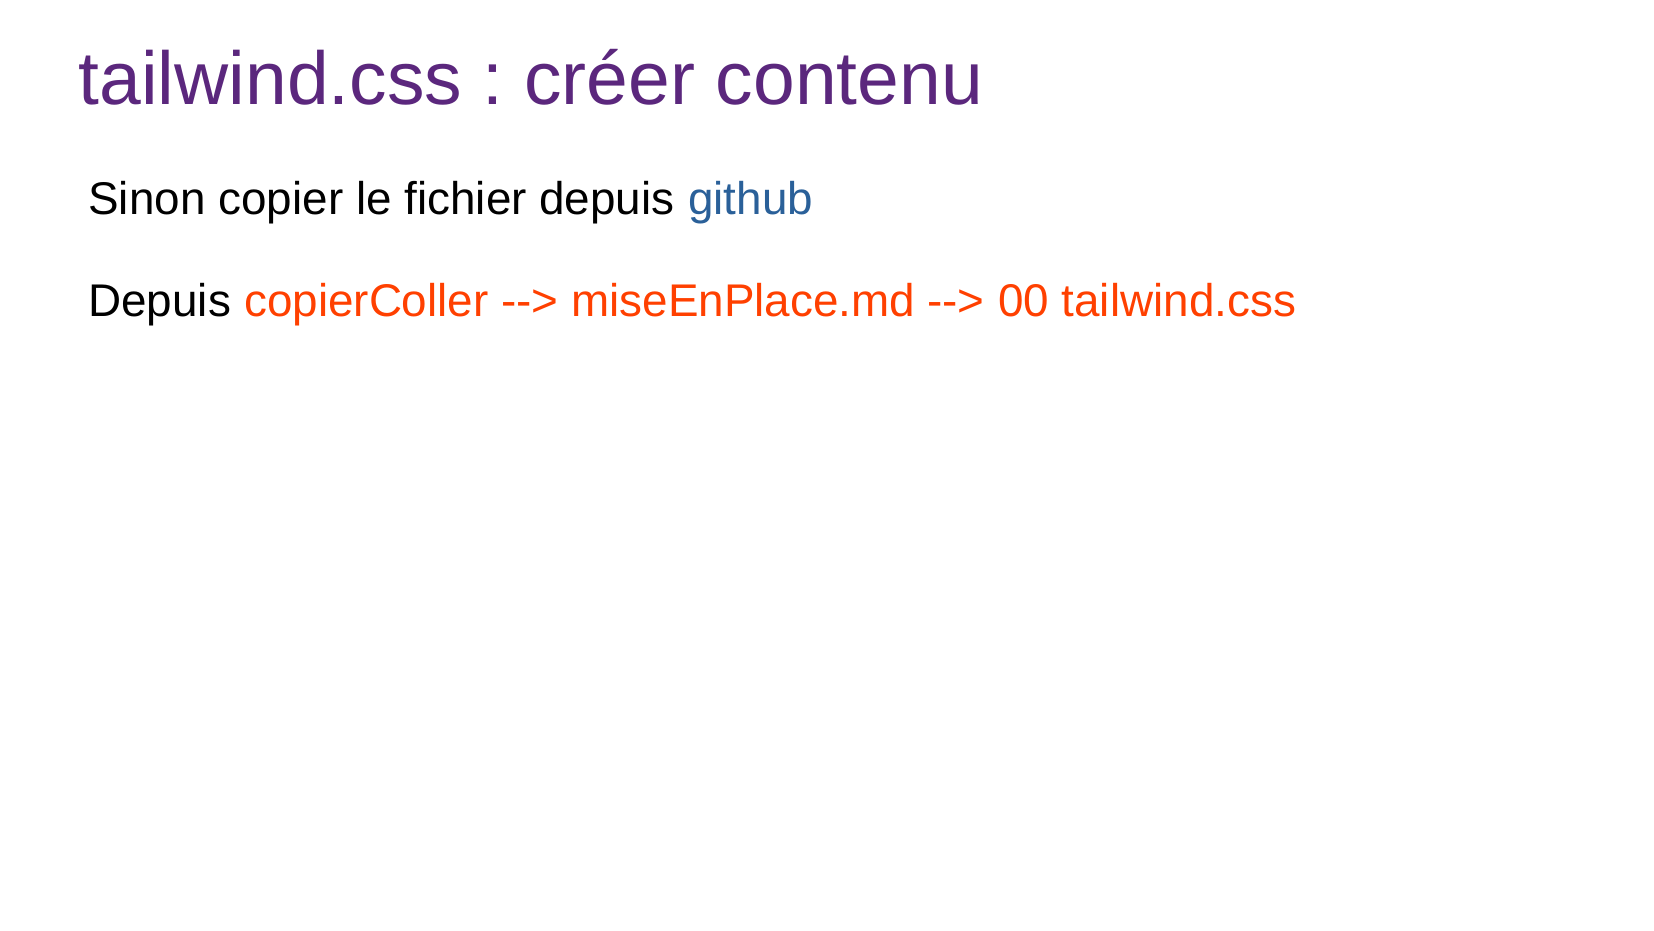

# tailwind.css : créer contenu
Sinon copier le fichier depuis github
Depuis copierColler --> miseEnPlace.md --> 00 tailwind.css